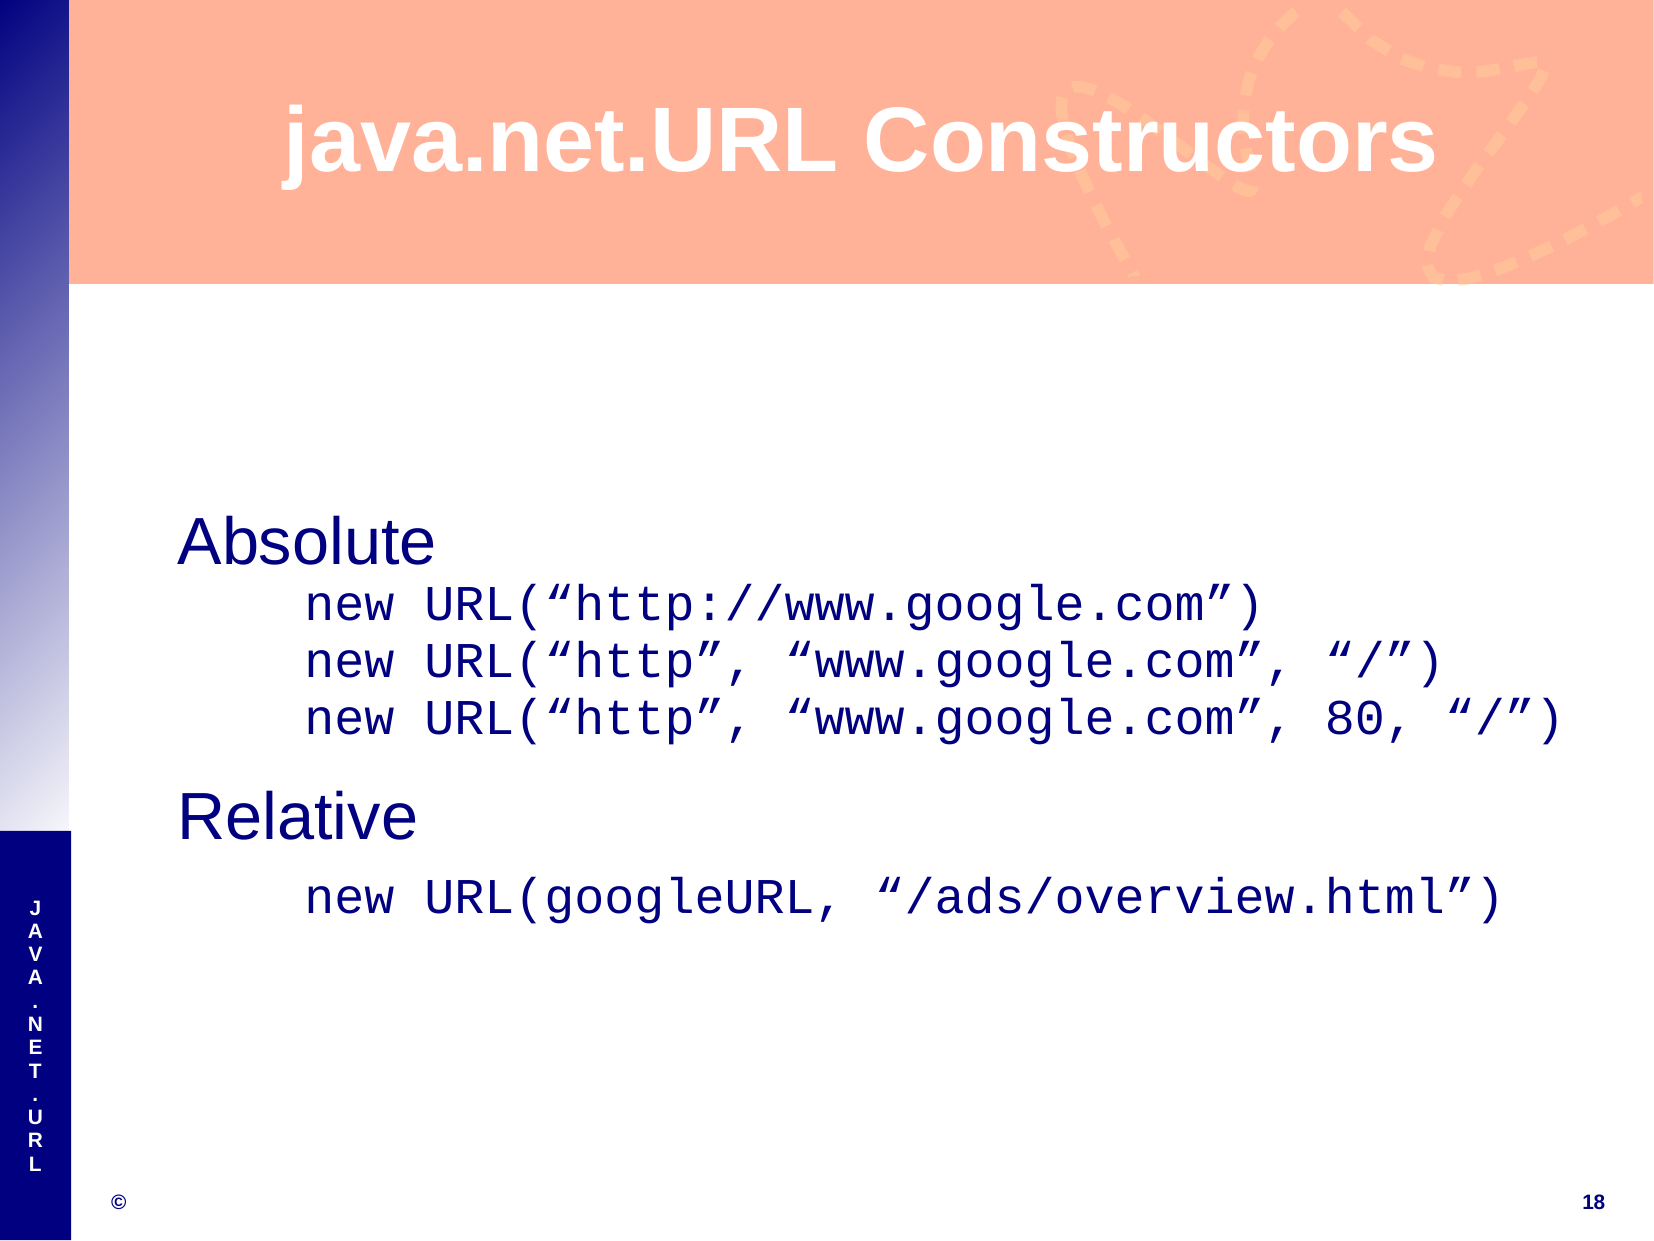

java.net.URL Constructors
# Absolute new URL(“http://www.google.com”) new URL(“http”, “www.google.com”, “/”) new URL(“http”, “www.google.com”, 80, “/”)
Relative
	new URL(googleURL, “/ads/overview.html”)
J
A
V
A
.
N
E
T
.
U
R
L